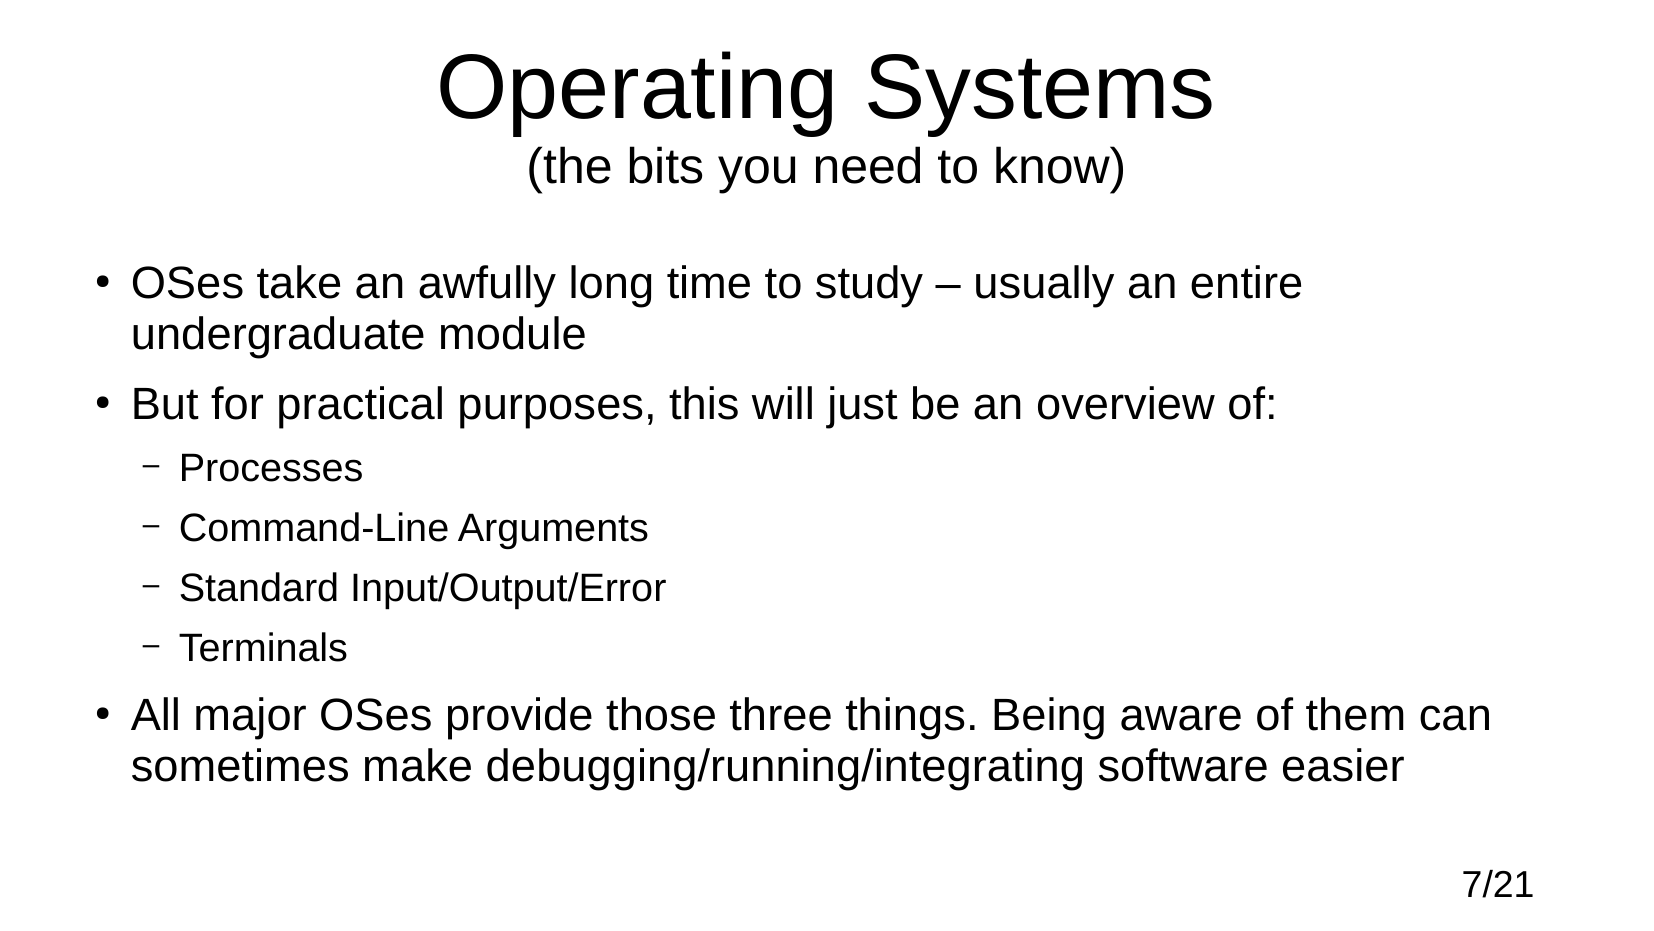

# Operating Systems (the bits you need to know)
OSes take an awfully long time to study – usually an entire undergraduate module
But for practical purposes, this will just be an overview of:
Processes
Command-Line Arguments
Standard Input/Output/Error
Terminals
All major OSes provide those three things. Being aware of them can sometimes make debugging/running/integrating software easier